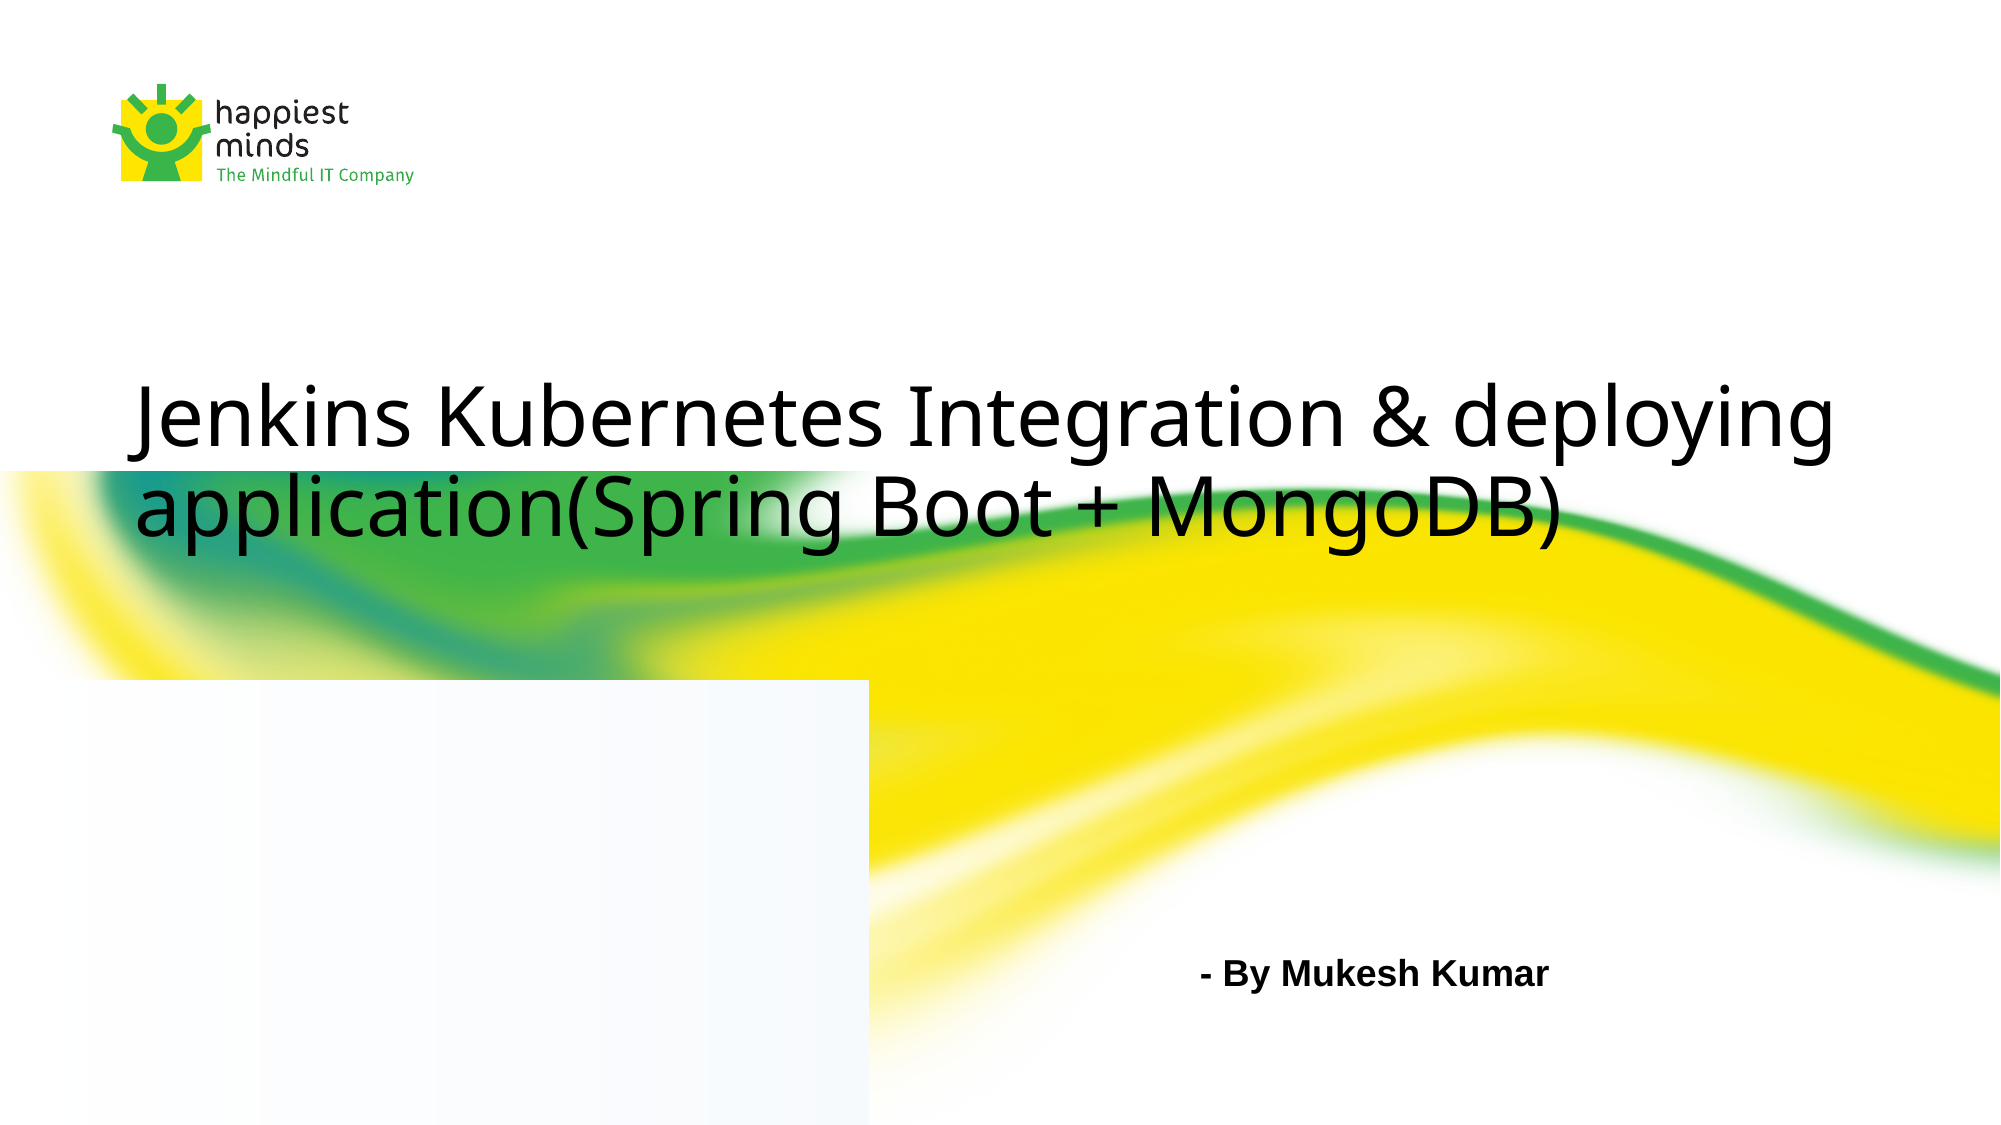

# Jenkins Kubernetes Integration & deploying application(Spring Boot + MongoDB)
- By Mukesh Kumar